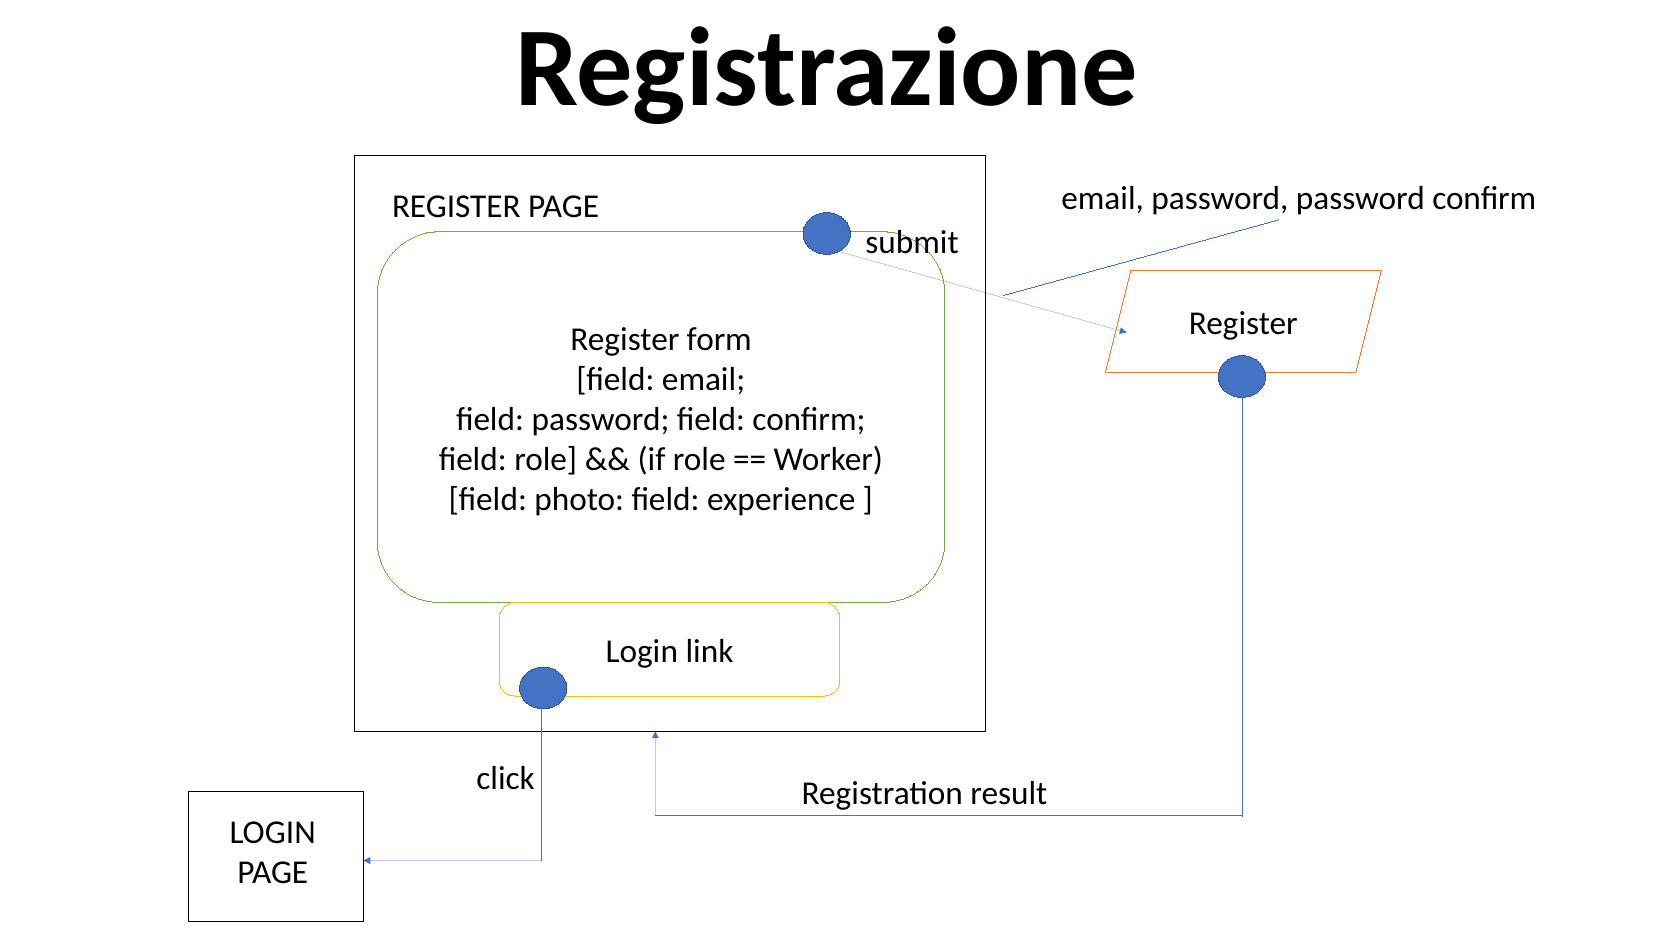

# Registrazione
email, password, password confirm
REGISTER PAGE
submit
Register form
[field: email;
field: password; field: confirm;
field: role] && (if role == Worker) [field: photo: field: experience ]
Register
Login link
click
Registration result
LOGIN
PAGE